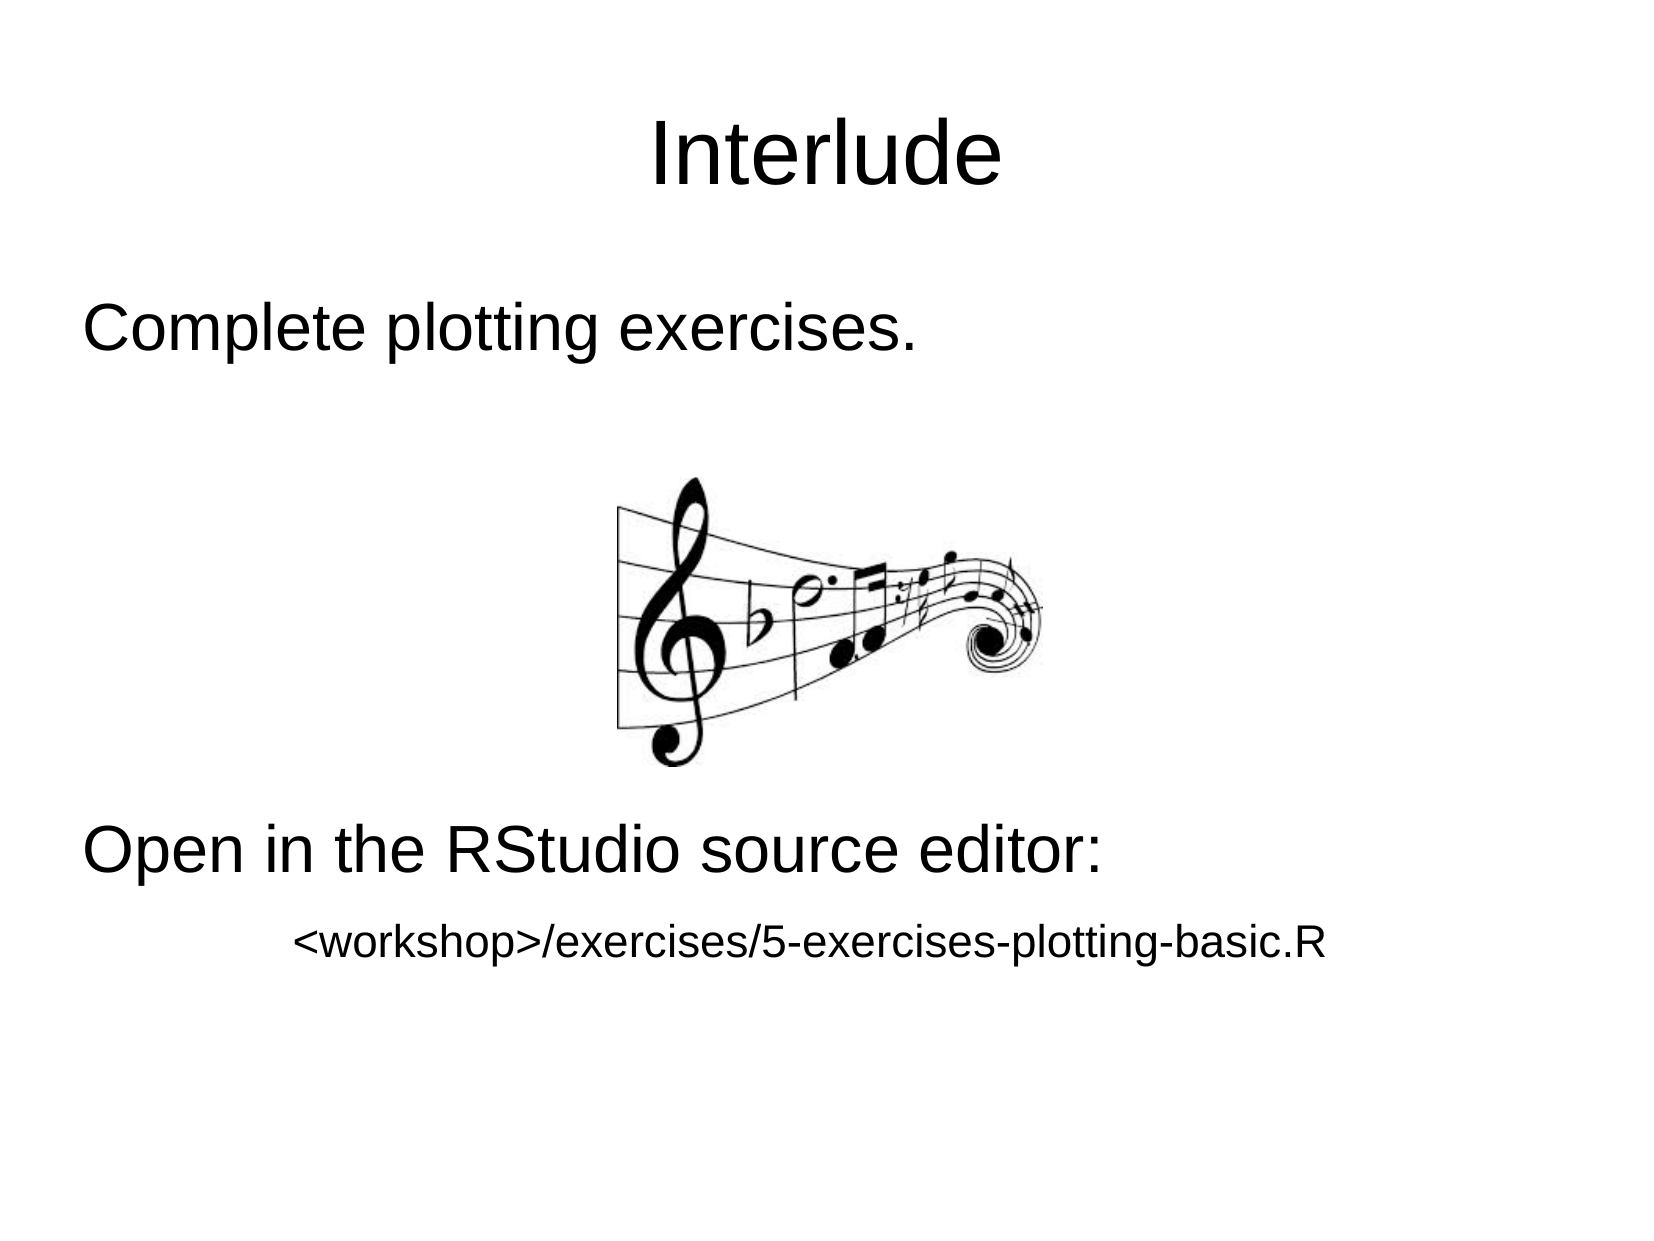

# Interlude
Complete plotting exercises.
Open in the RStudio source editor:
<workshop>/exercises/5-exercises-plotting-basic.R